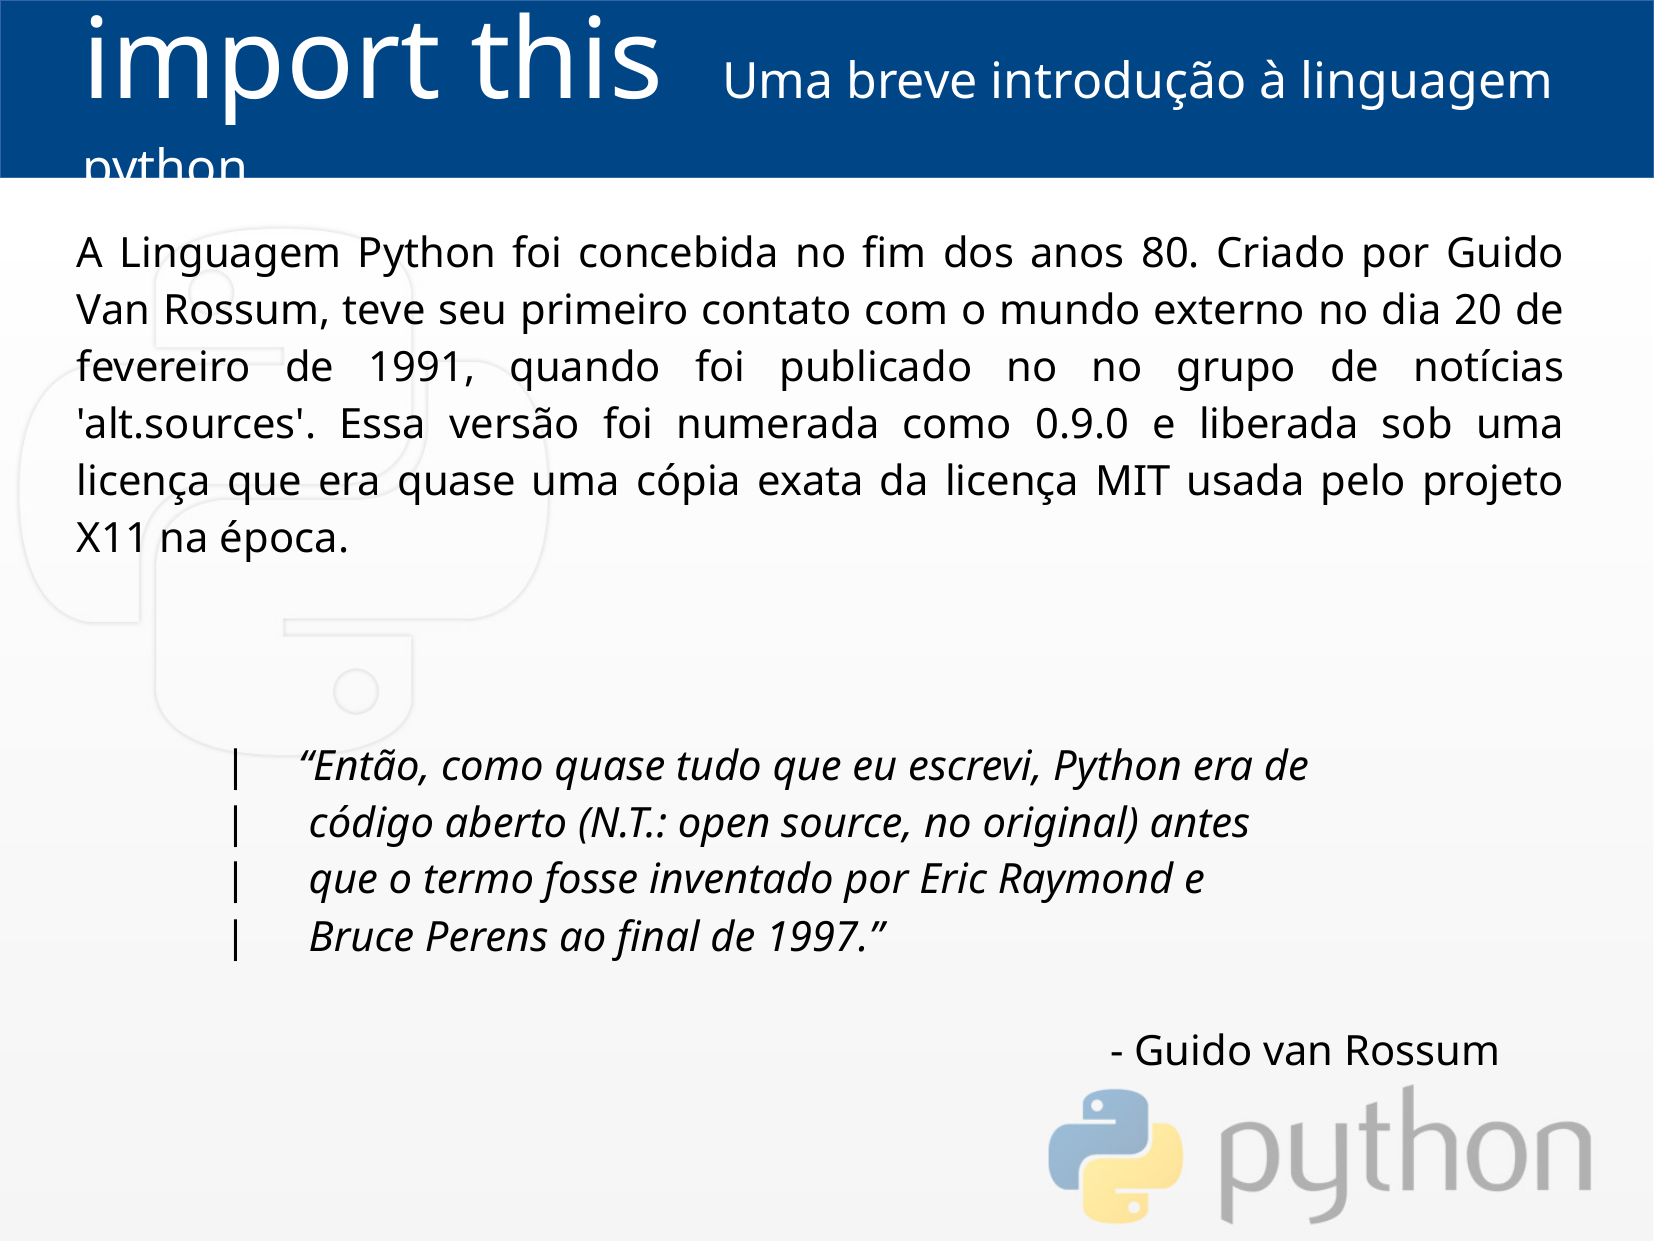

import this Uma breve introdução à linguagem python
# A Linguagem Python foi concebida no fim dos anos 80. Criado por Guido Van Rossum, teve seu primeiro contato com o mundo externo no dia 20 de fevereiro de 1991, quando foi publicado no no grupo de notícias 'alt.sources'. Essa versão foi numerada como 0.9.0 e liberada sob uma licença que era quase uma cópia exata da licença MIT usada pelo projeto X11 na época.
 		|	“Então, como quase tudo que eu escrevi, Python era de
		|	 código aberto (N.T.: open source, no original) antes
		|	 que o termo fosse inventado por Eric Raymond e
		| 	 Bruce Perens ao final de 1997.”
														- Guido van Rossum